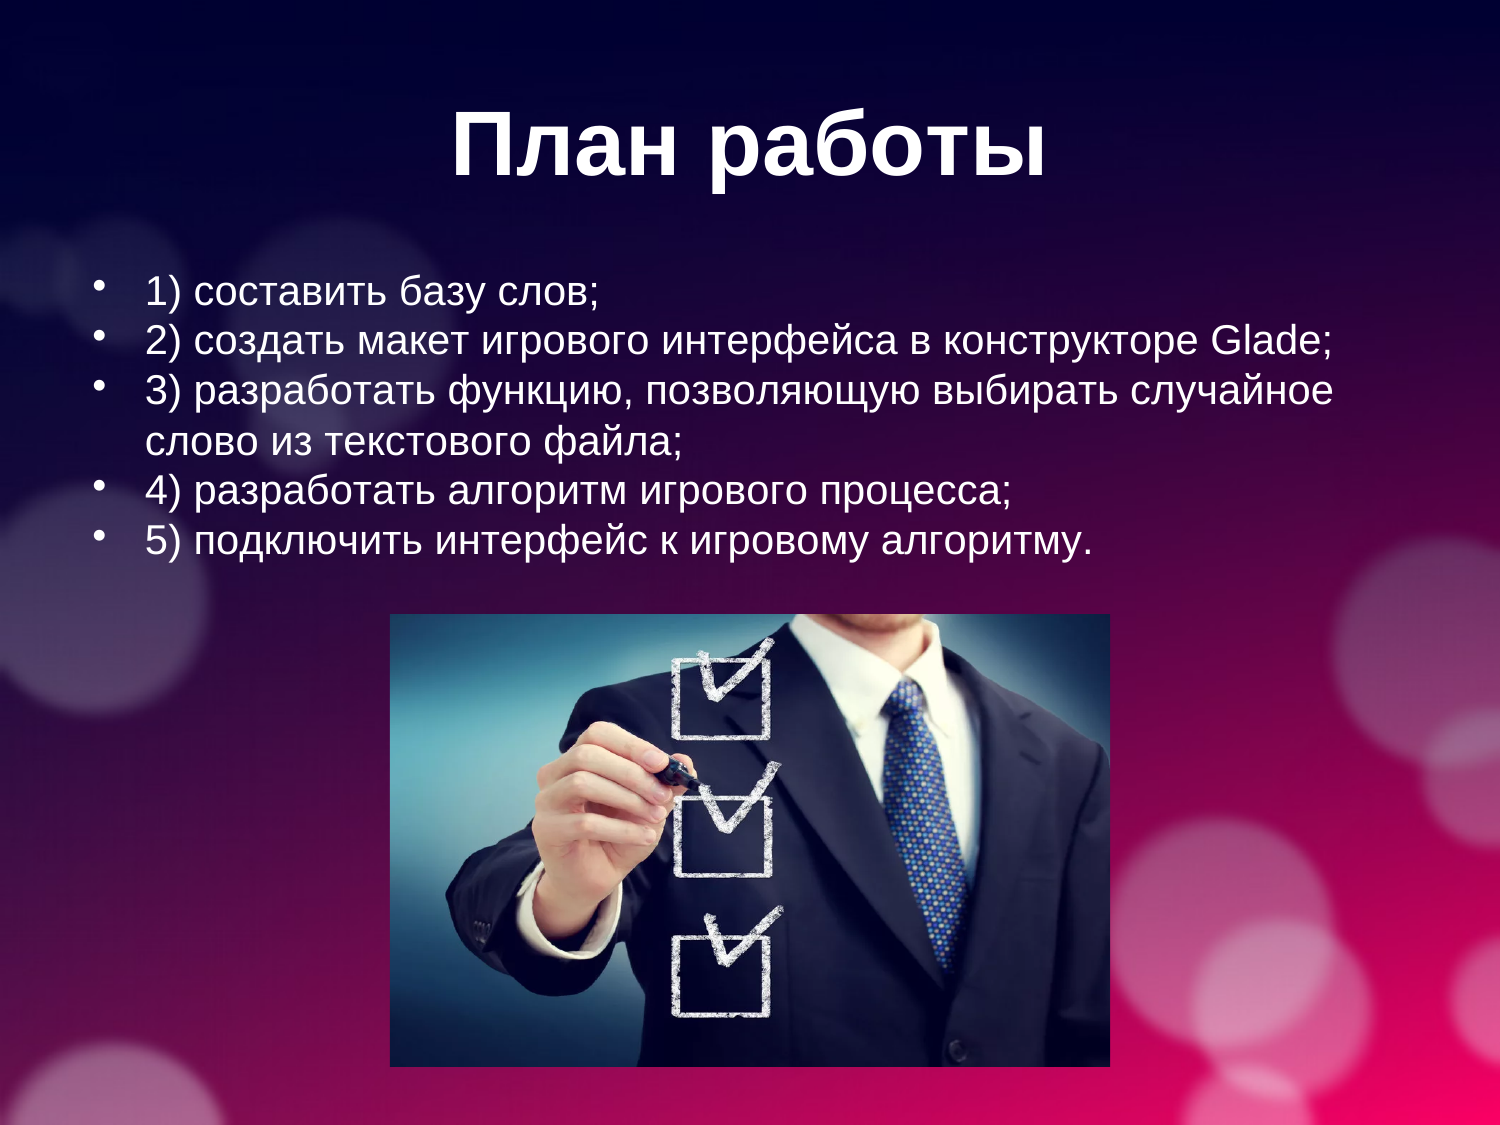

План работы
1) составить базу слов;
2) создать макет игрового интерфейса в конструкторе Glade;
3) разработать функцию, позволяющую выбирать случайное слово из текстового файла;
4) разработать алгоритм игрового процесса;
5) подключить интерфейс к игровому алгоритму.